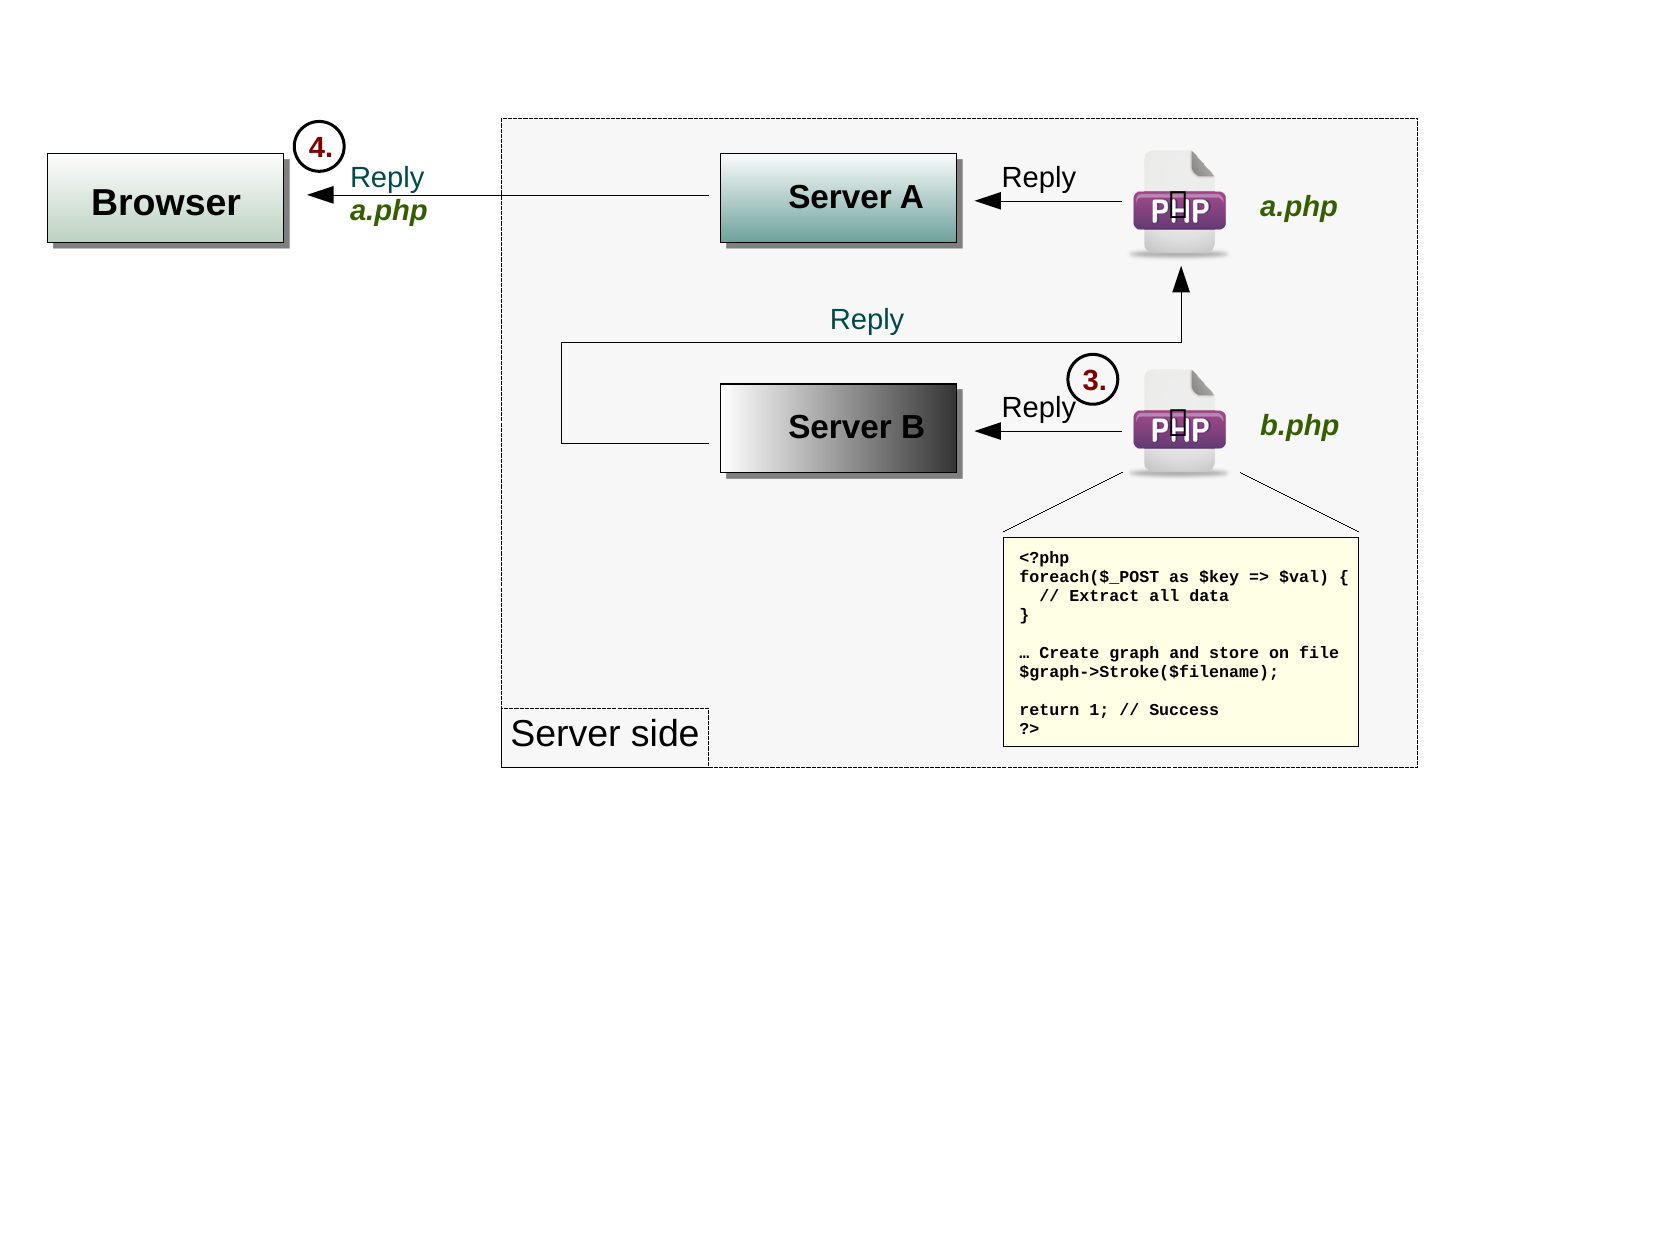

4.
ﾧ
Reply
Reply
a.php
Server A
Browser
a.php
Reply
3.
ﾧ
Reply
b.php
Server B
<?php
foreach($_POST as $key => $val) {
 // Extract all data
}
… Create graph and store on file
$graph->Stroke($filename);
return 1; // Success
?>
Server side